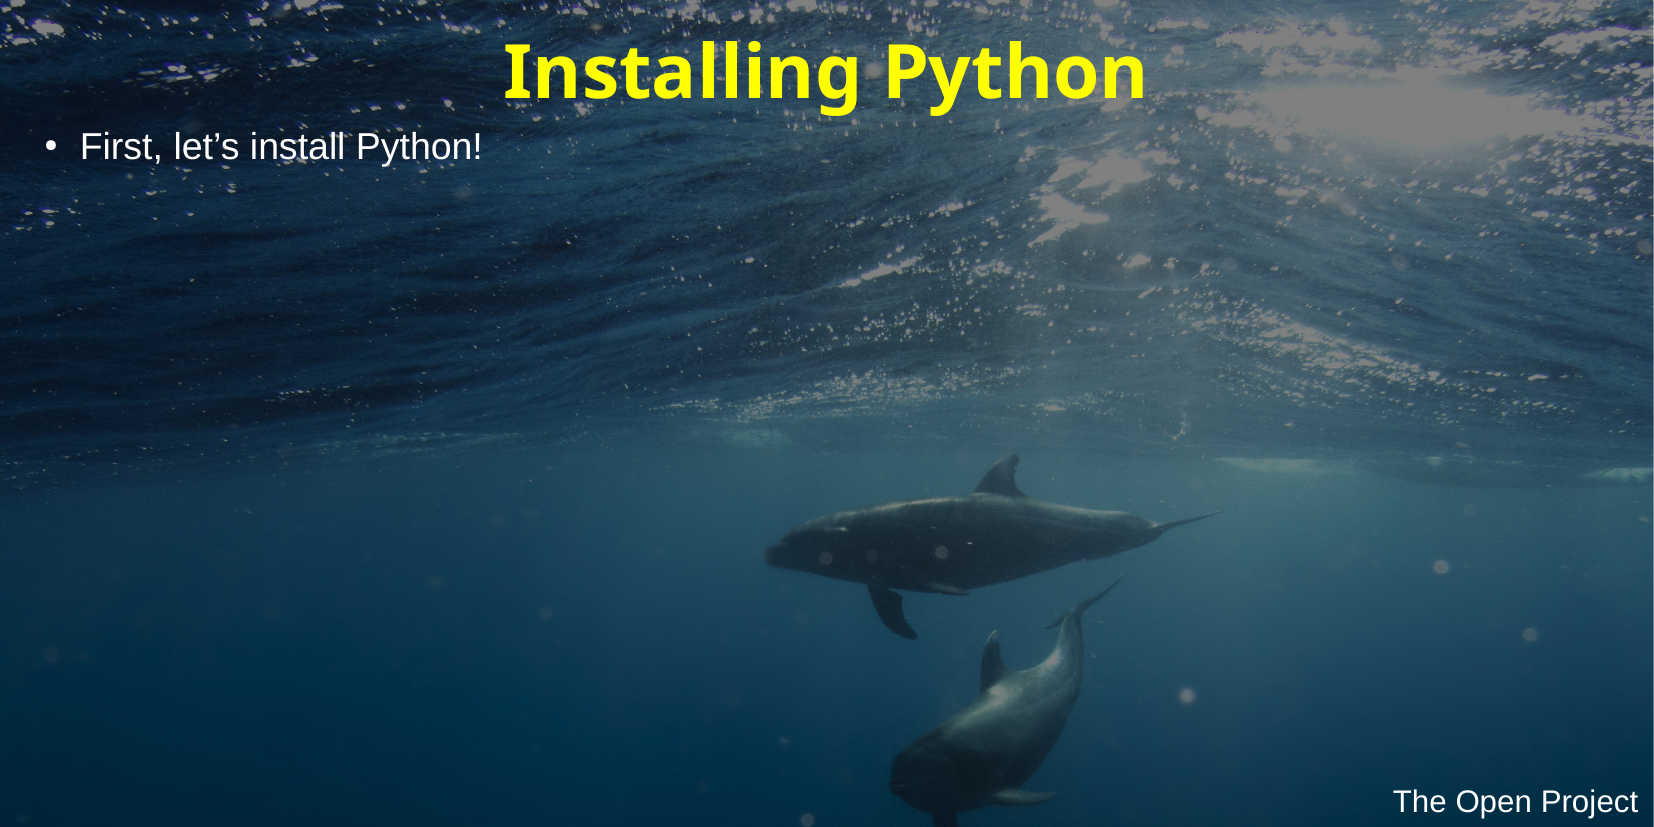

# Installing Python
First, let’s install Python!
The Open Project